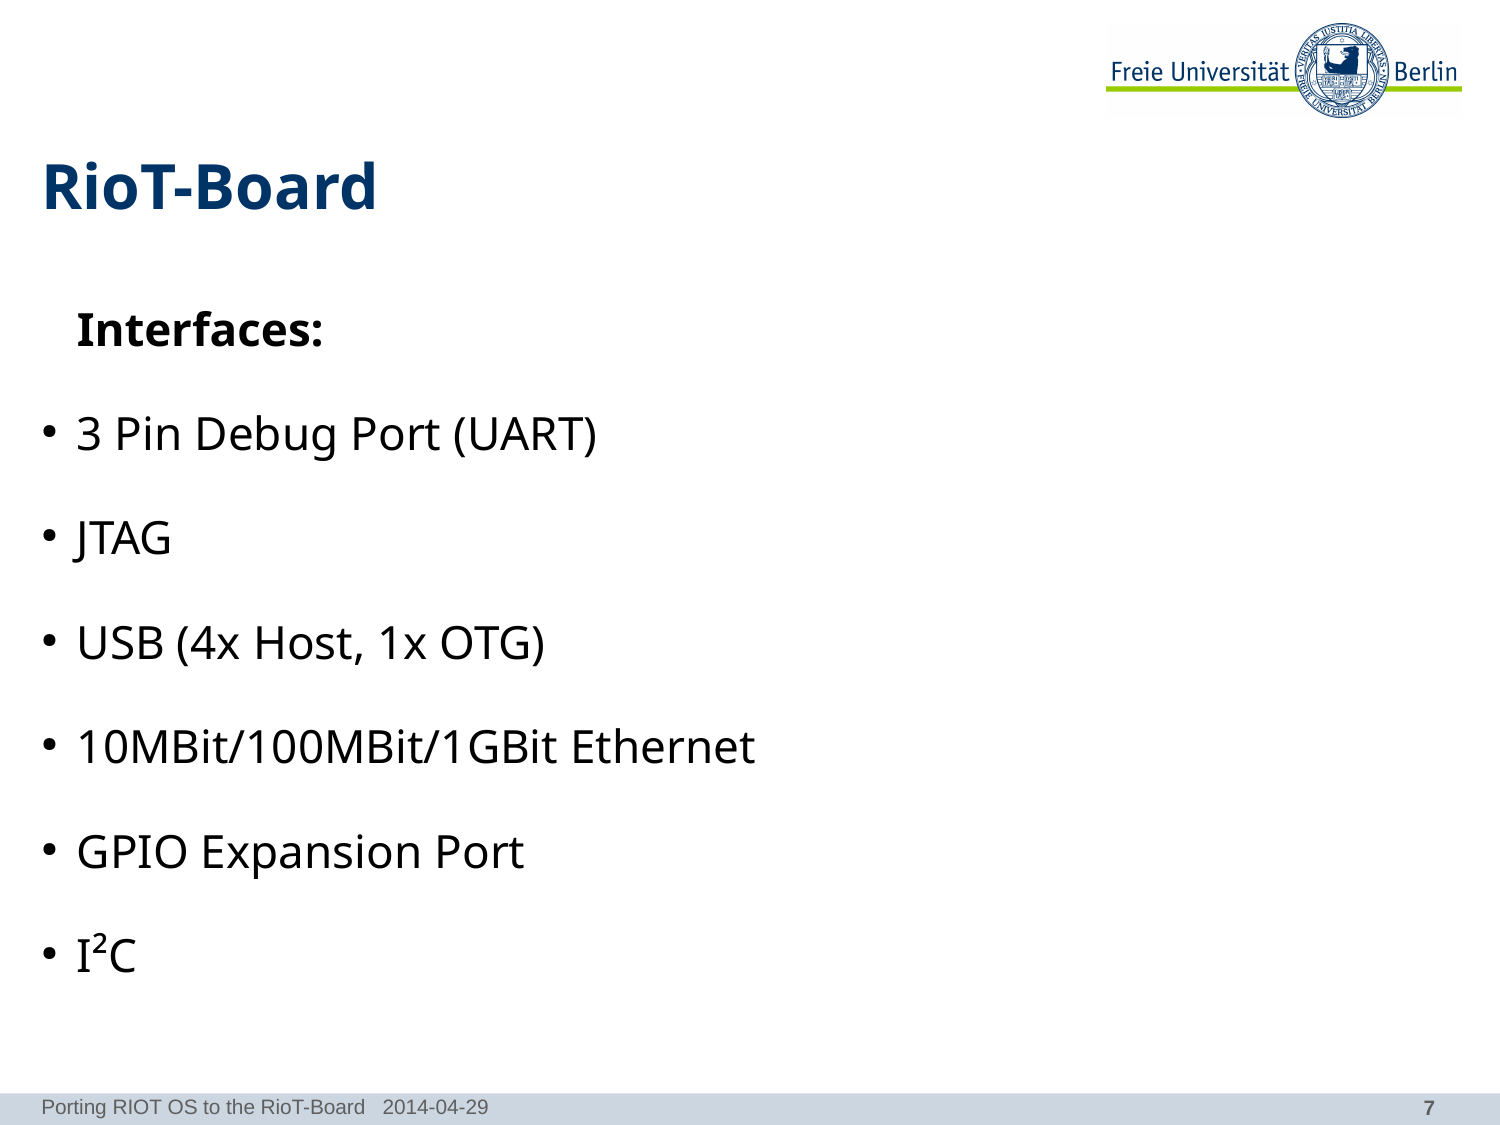

# RioT-Board
Interfaces:
3 Pin Debug Port (UART)
JTAG
USB (4x Host, 1x OTG)
10MBit/100MBit/1GBit Ethernet
GPIO Expansion Port
I²C